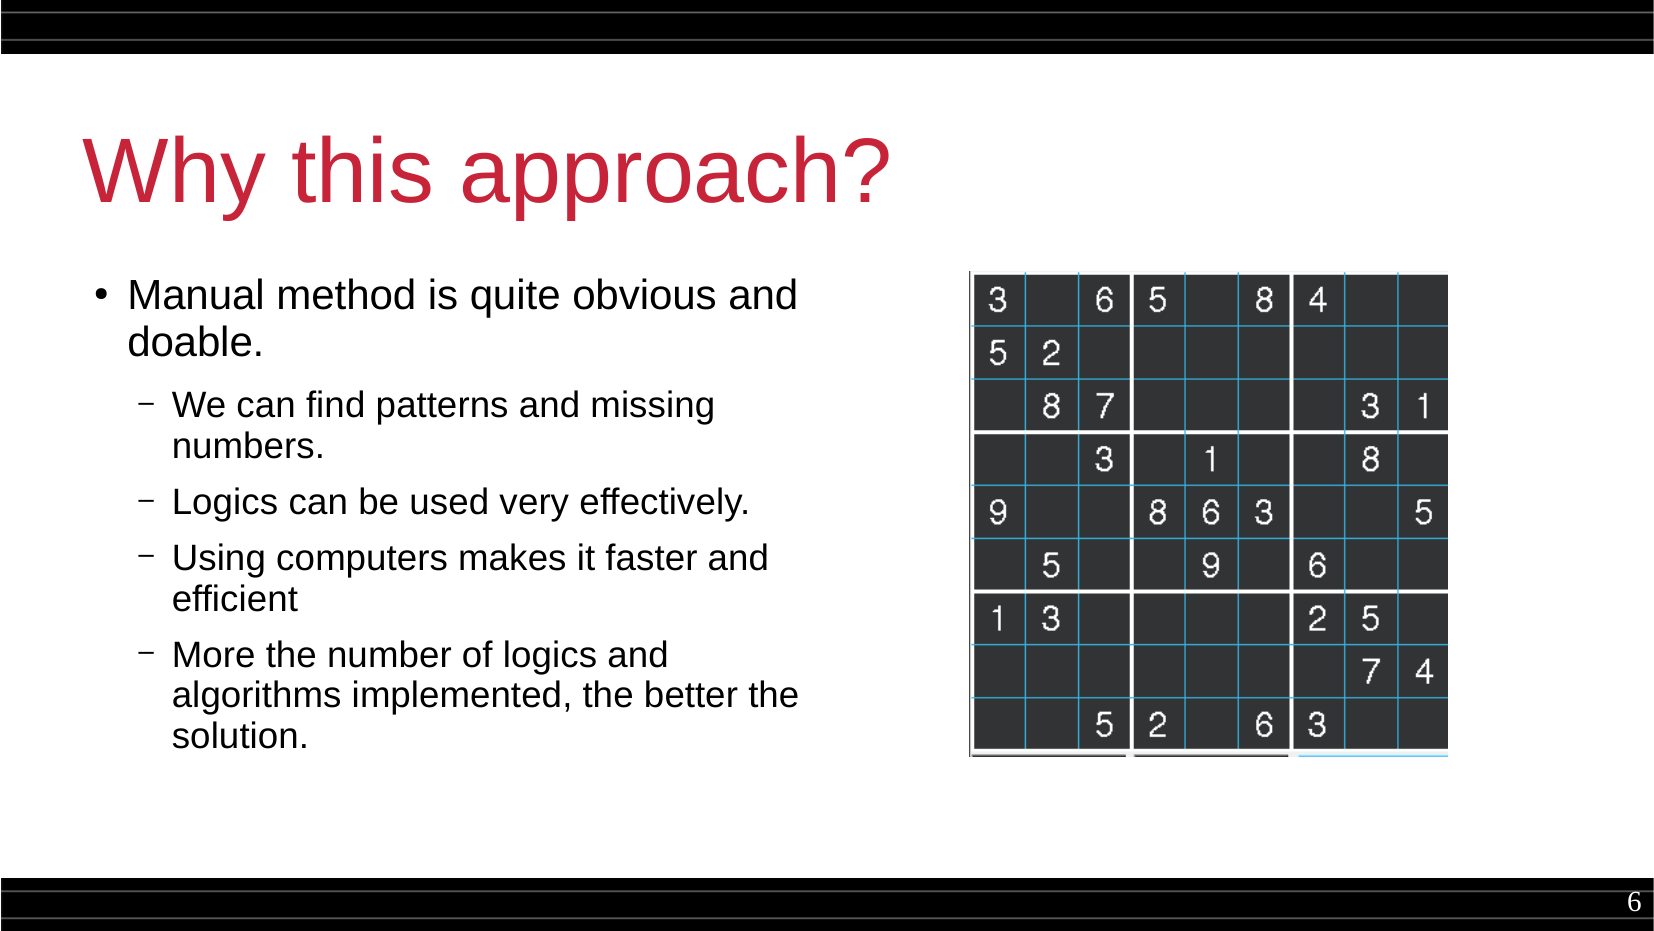

# Why this approach?
Manual method is quite obvious and doable.
We can find patterns and missing numbers.
Logics can be used very effectively.
Using computers makes it faster and efficient
More the number of logics and algorithms implemented, the better the solution.